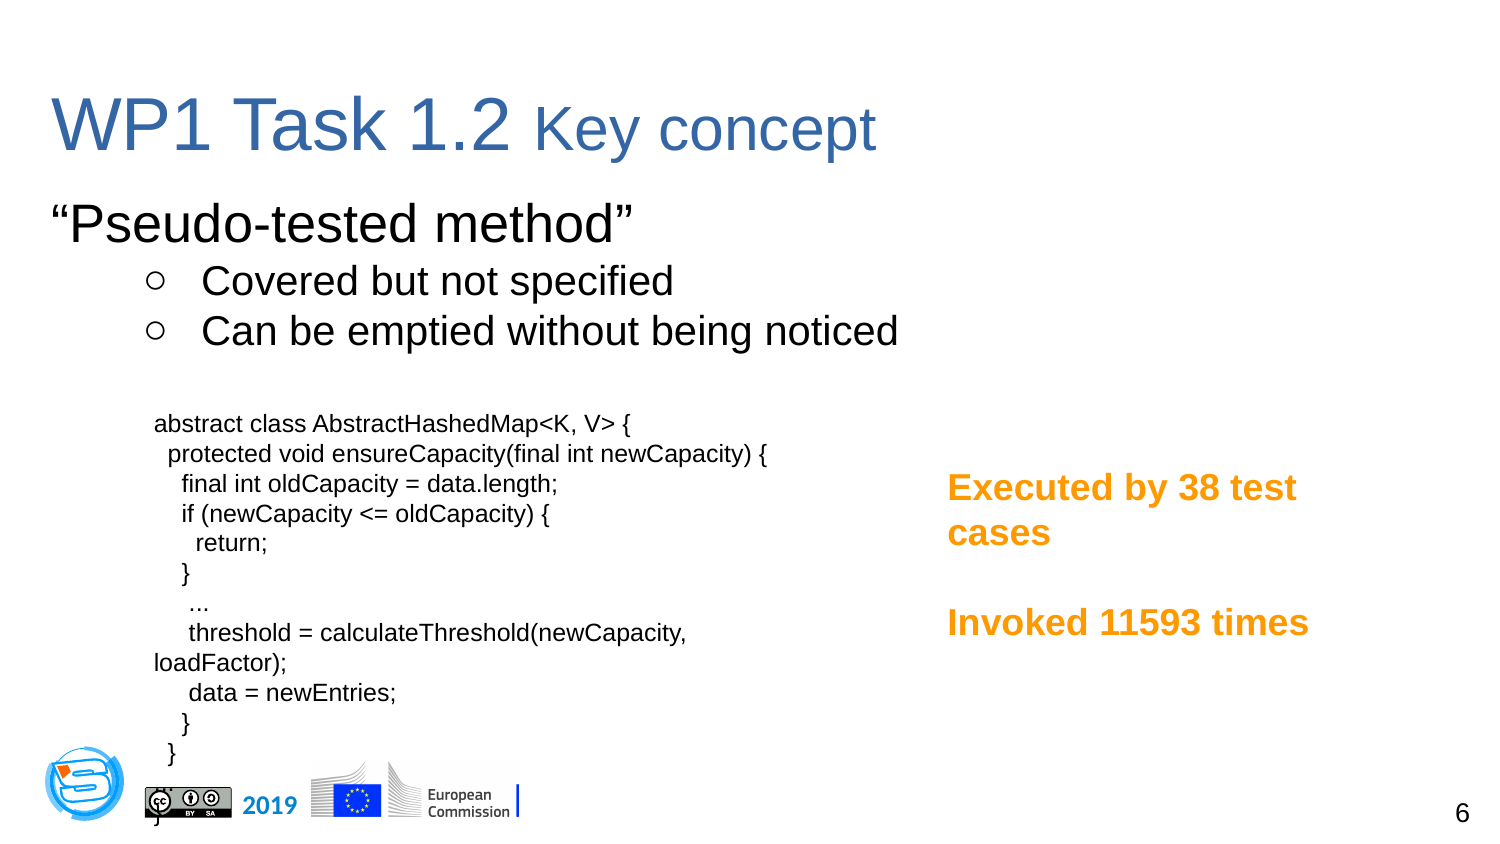

# WP1 Task 1.2 Key concept
“Pseudo-tested method”
Covered but not specified
Can be emptied without being noticed
abstract class AbstractHashedMap<K, V> {
 protected void ensureCapacity(final int newCapacity) {
 final int oldCapacity = data.length;
 if (newCapacity <= oldCapacity) {
 return;
 }
 ...
 threshold = calculateThreshold(newCapacity, loadFactor);
 data = newEntries;
 }
 }
...
}
Executed by 38 test cases
Invoked 11593 times